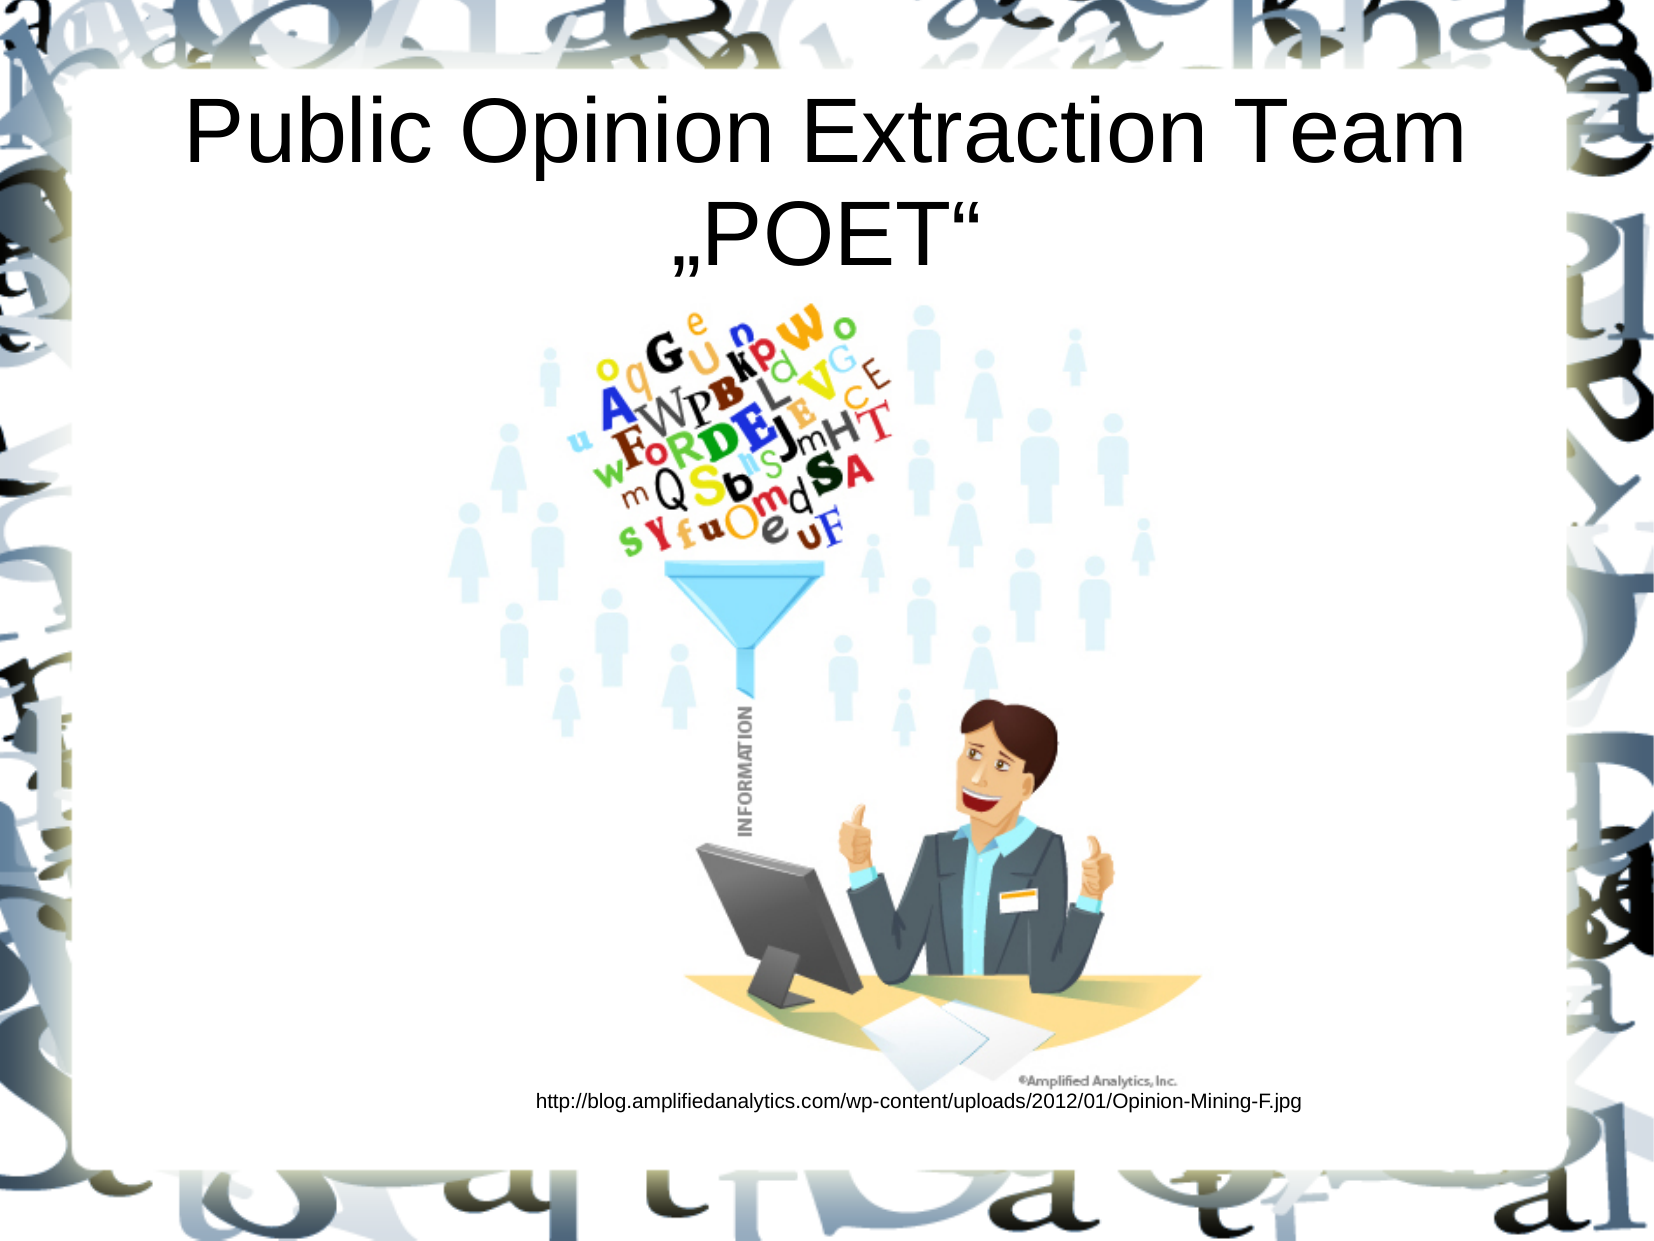

# Public Opinion Extraction Team „POET“
http://blog.amplifiedanalytics.com/wp-content/uploads/2012/01/Opinion-Mining-F.jpg